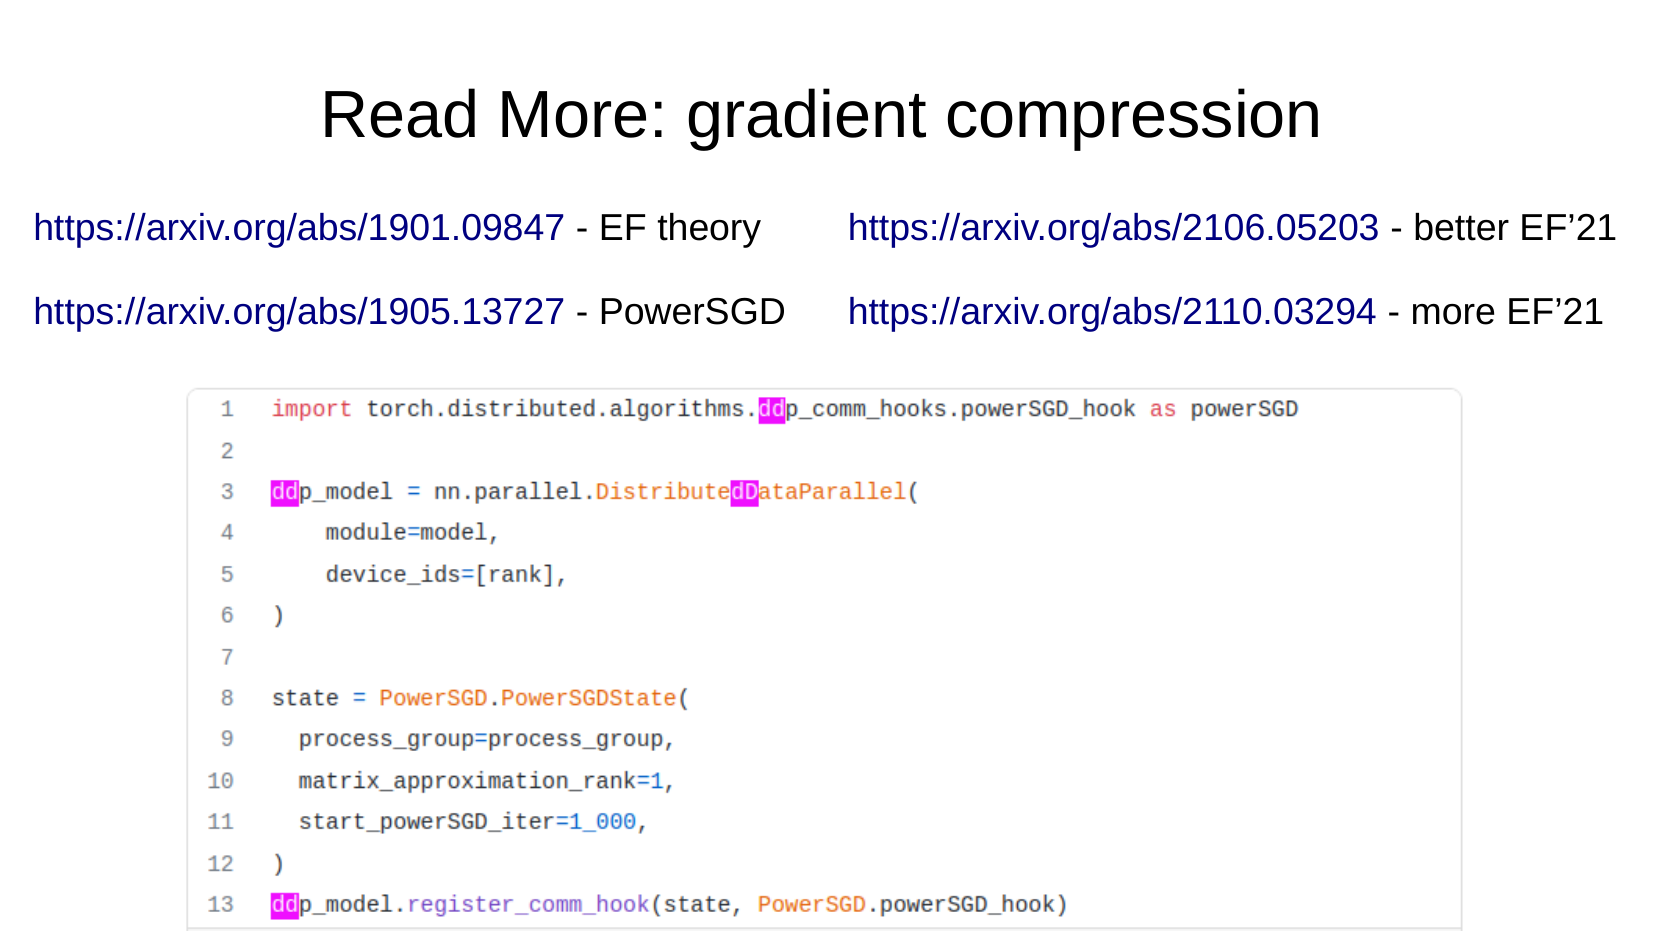

# Read More: gradient compression
https://arxiv.org/abs/2106.05203 - better EF’21
https://arxiv.org/abs/2110.03294 - more EF’21
https://arxiv.org/abs/1901.09847 - EF theory
https://arxiv.org/abs/1905.13727 - PowerSGD